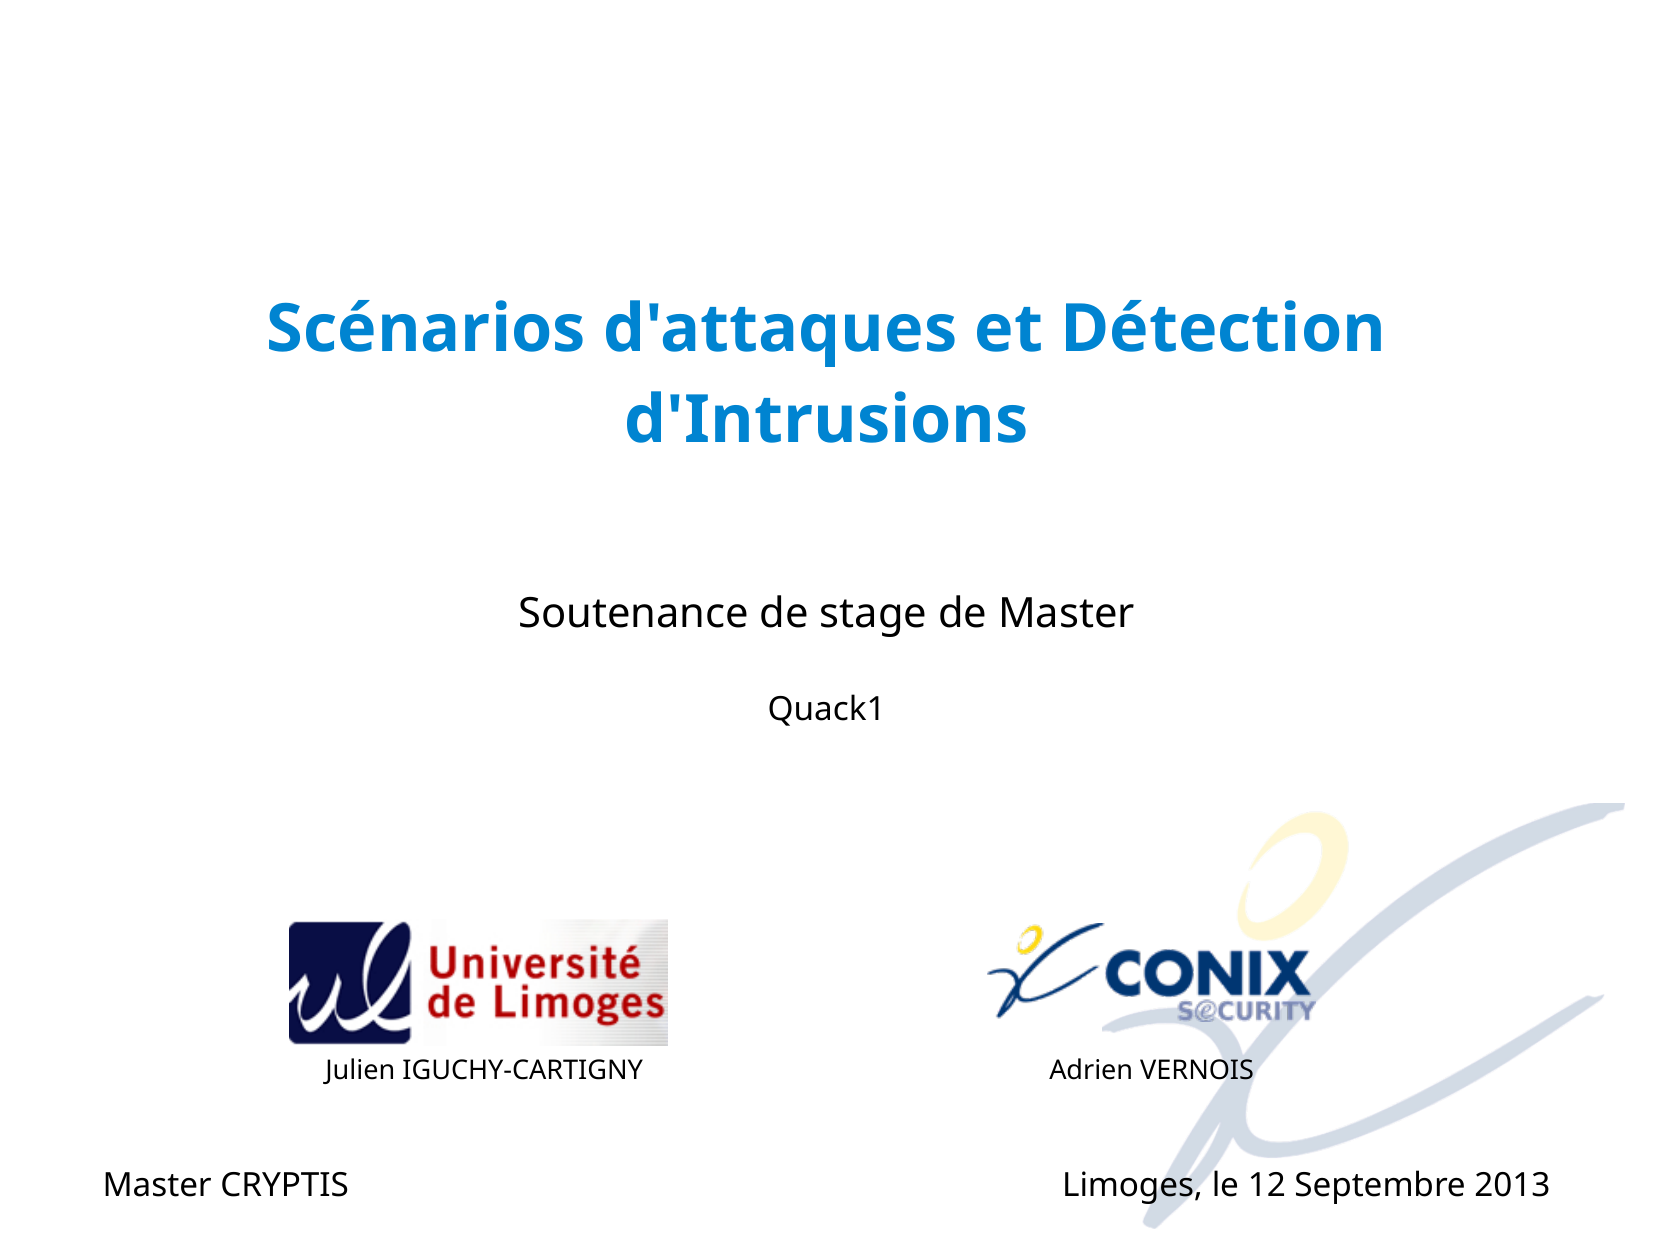

# Scénarios d'attaques et Détection d'Intrusions
Soutenance de stage de Master
Quack1
Julien IGUCHY-CARTIGNY
Adrien VERNOIS
Master CRYPTIS										Limoges, le 12 Septembre 2013